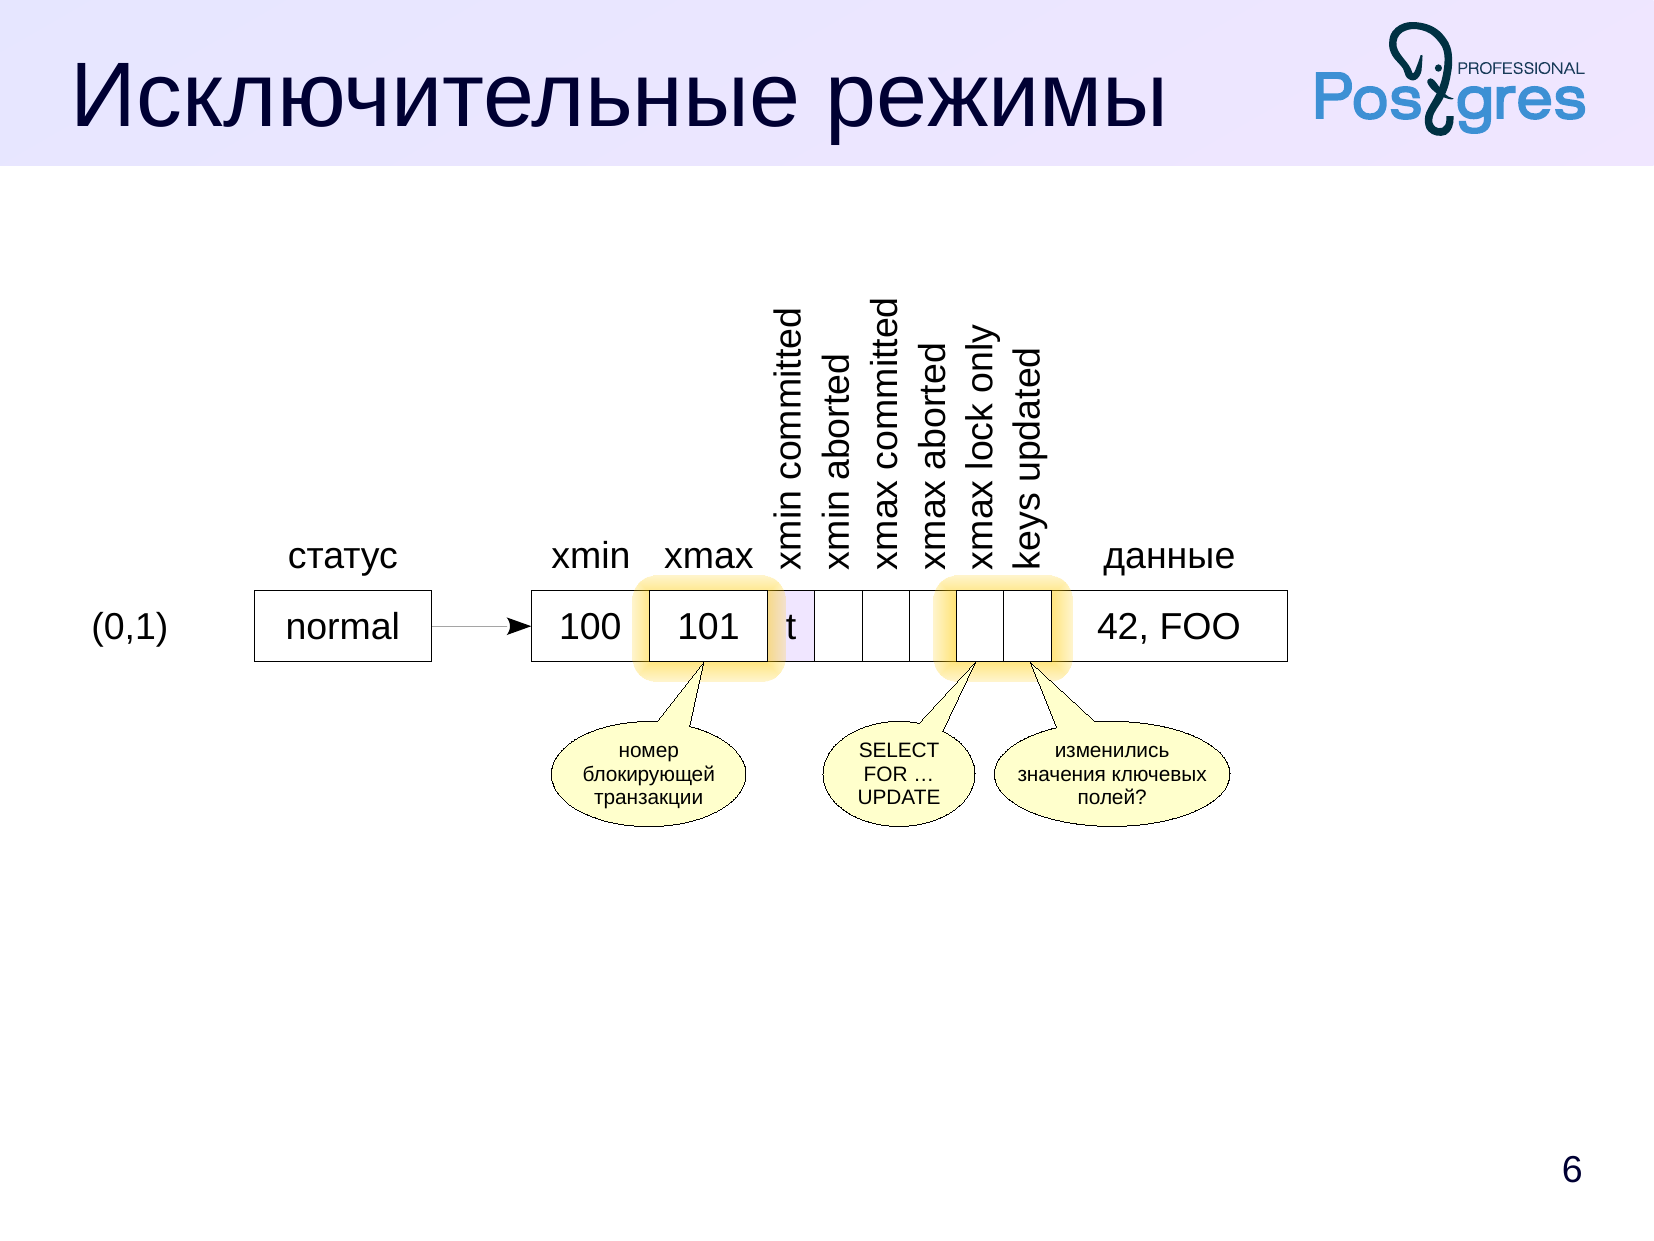

# Исключительные режимы
xmax aborted
xmax lock only
keys updated
xmax committed
xmin committed
xmin aborted
xmin
xmax
данные
статус
100
101
t
42, FOO
(0,1)
normal
SELECT
FOR …
UPDATE
изменились
значения ключевых
полей?
номер
блокирующей
транзакции